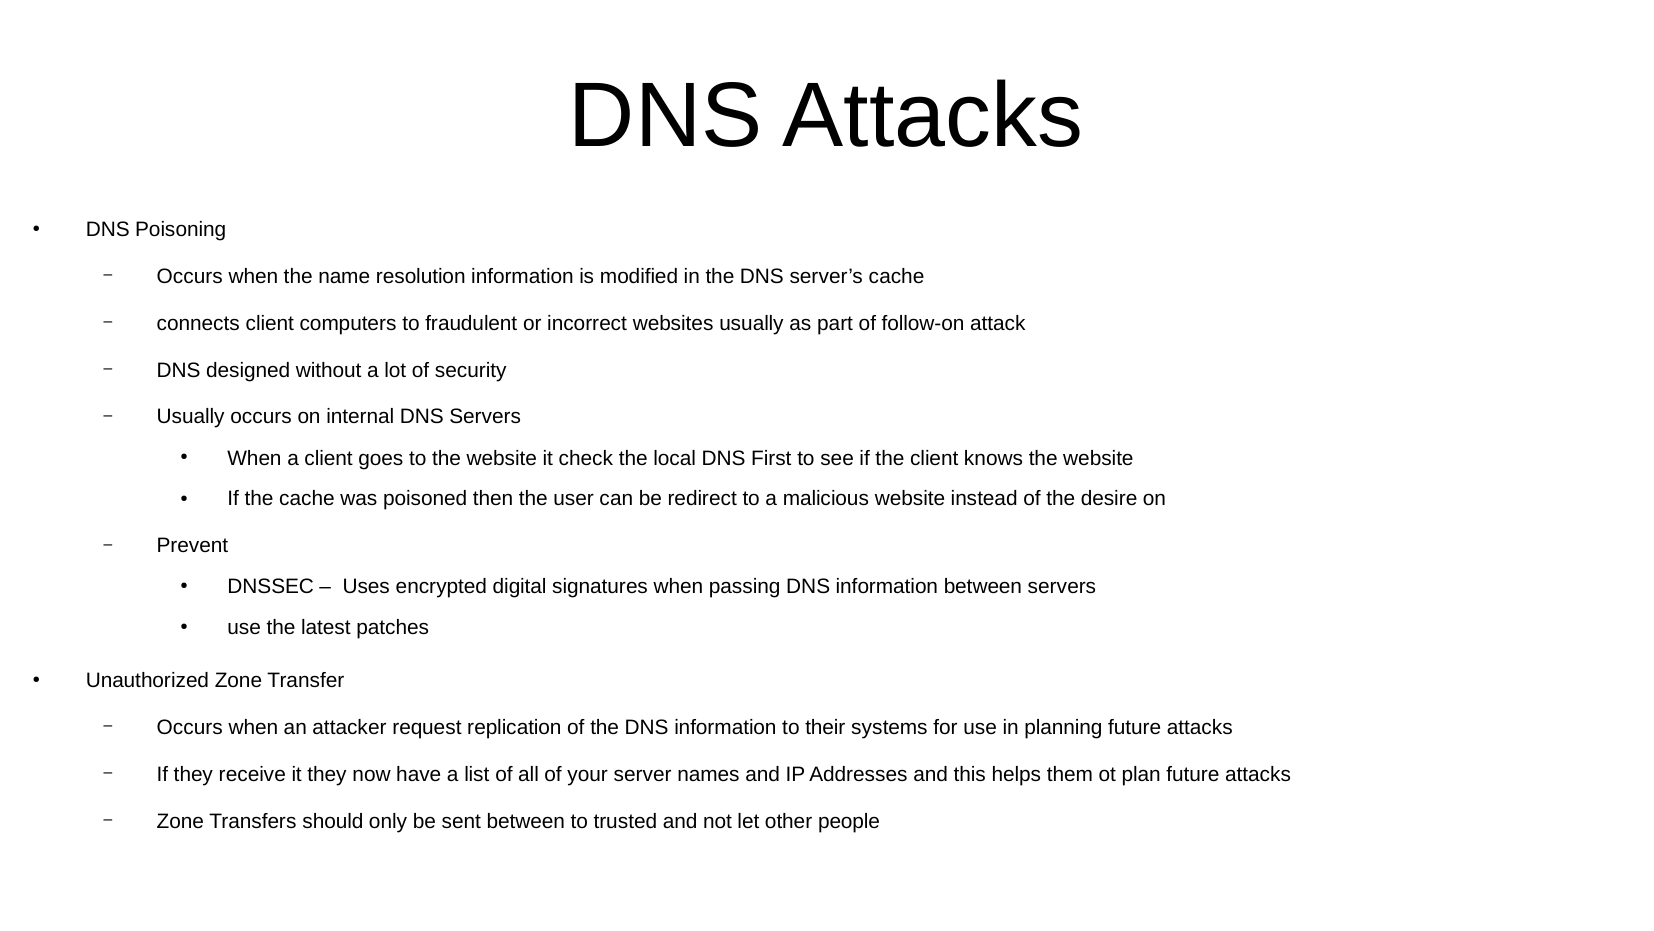

# DNS Attacks
DNS Poisoning
Occurs when the name resolution information is modified in the DNS server’s cache
connects client computers to fraudulent or incorrect websites usually as part of follow-on attack
DNS designed without a lot of security
Usually occurs on internal DNS Servers
When a client goes to the website it check the local DNS First to see if the client knows the website
If the cache was poisoned then the user can be redirect to a malicious website instead of the desire on
Prevent
DNSSEC – Uses encrypted digital signatures when passing DNS information between servers
use the latest patches
Unauthorized Zone Transfer
Occurs when an attacker request replication of the DNS information to their systems for use in planning future attacks
If they receive it they now have a list of all of your server names and IP Addresses and this helps them ot plan future attacks
Zone Transfers should only be sent between to trusted and not let other people